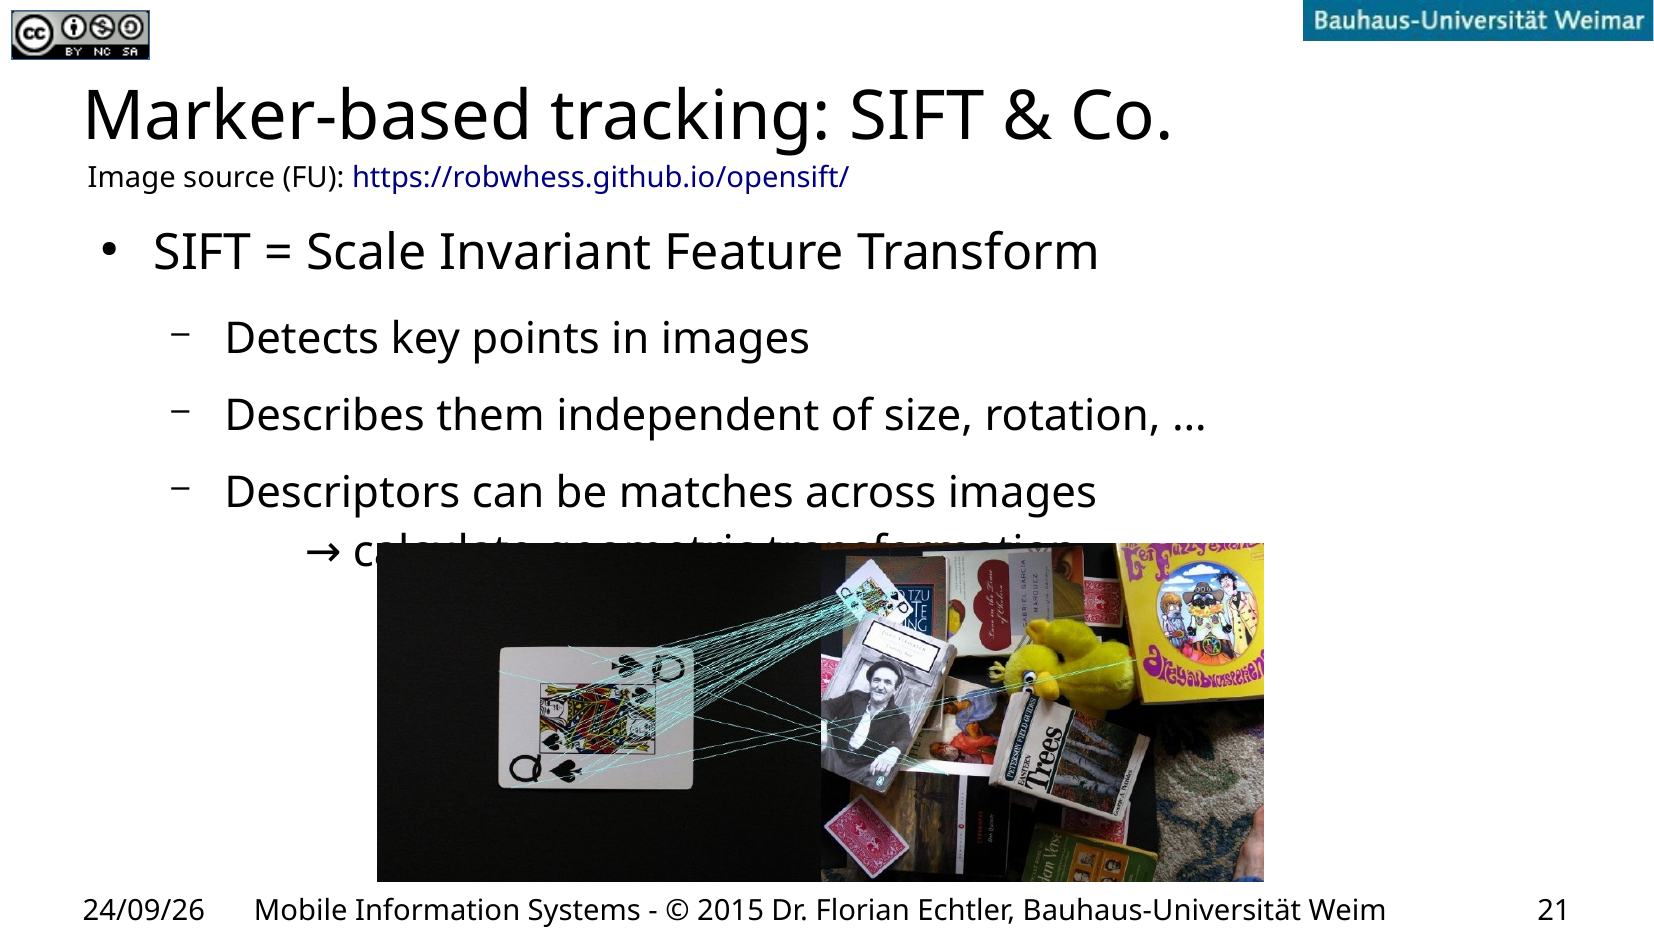

# Marker-based tracking: SIFT & Co.
Image source (FU): https://robwhess.github.io/opensift/
SIFT = Scale Invariant Feature Transform
Detects key points in images
Describes them independent of size, rotation, …
Descriptors can be matches across images → calculate geometric transformation
Mobile Information Systems - © 2015 Dr. Florian Echtler, Bauhaus-Universität Weimar
21